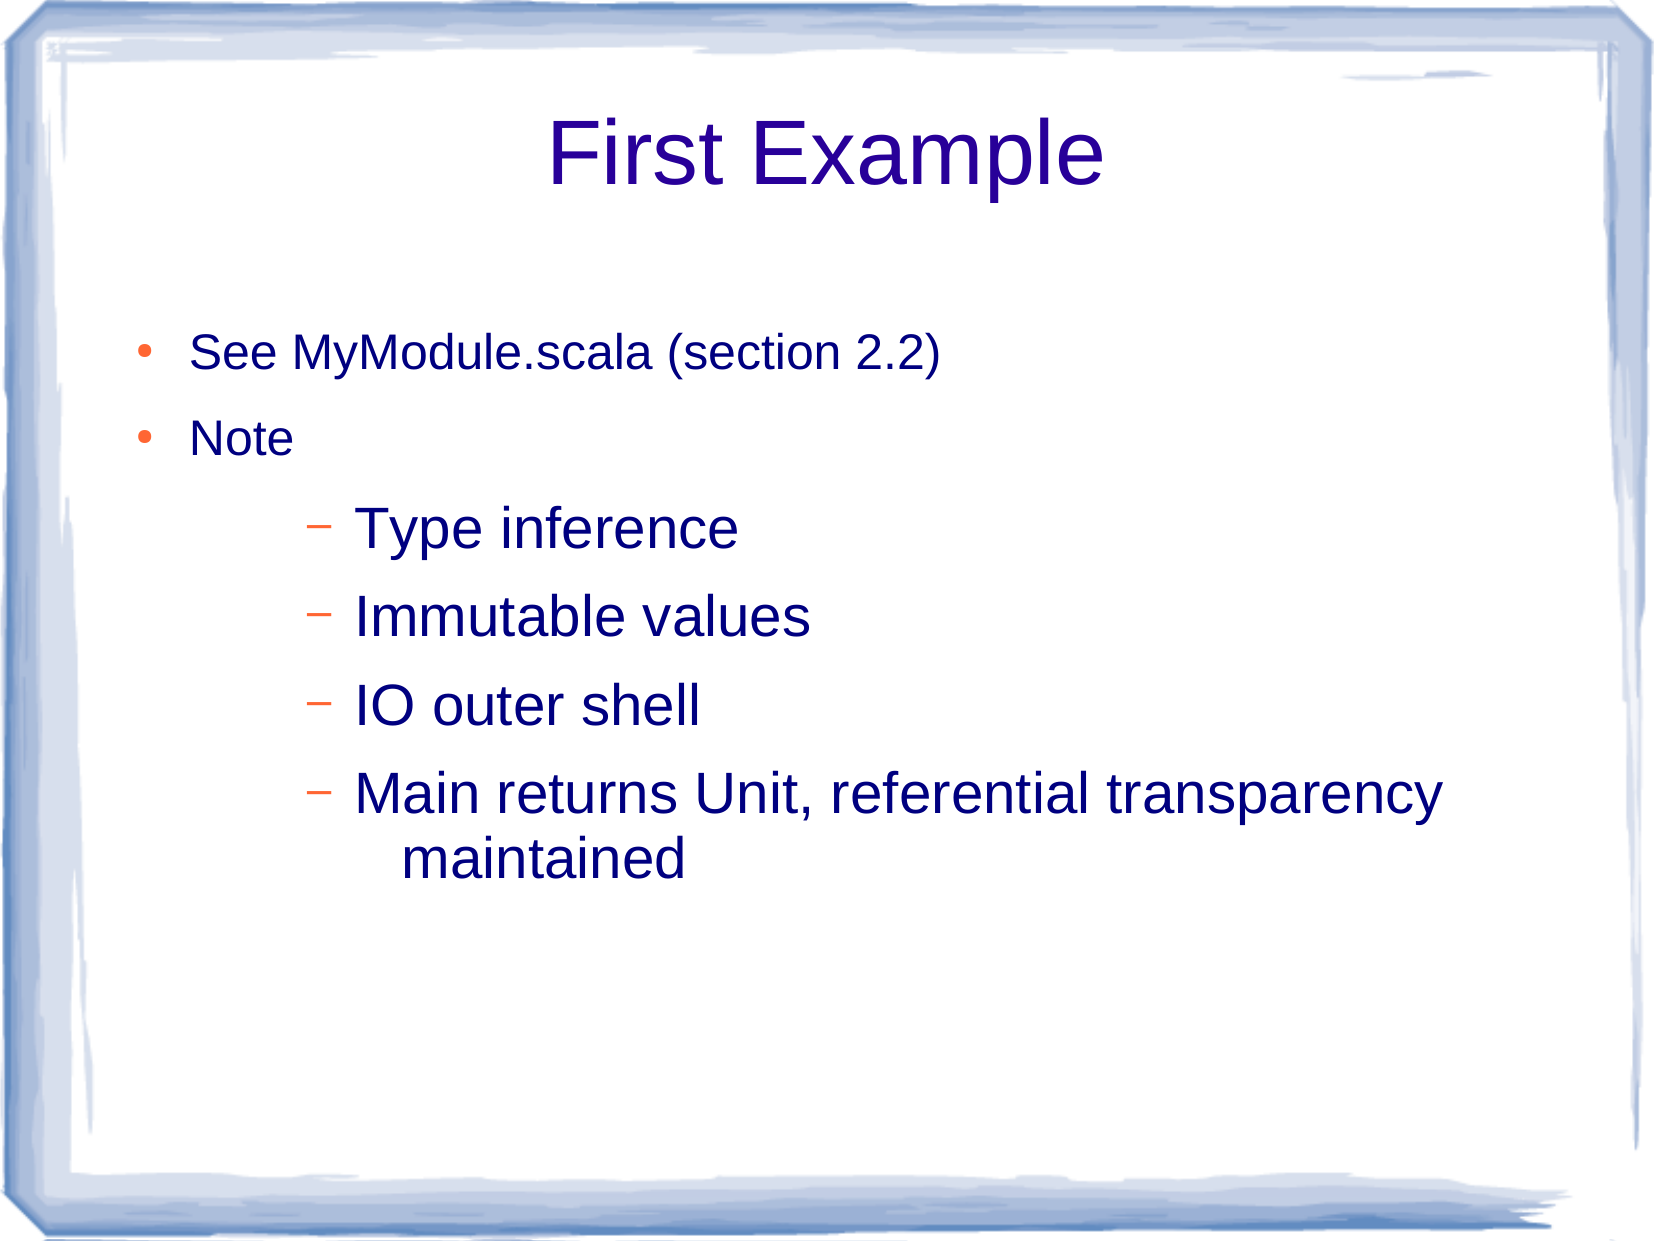

# First Example
See MyModule.scala (section 2.2)
Note
Type inference
Immutable values
IO outer shell
Main returns Unit, referential transparency maintained